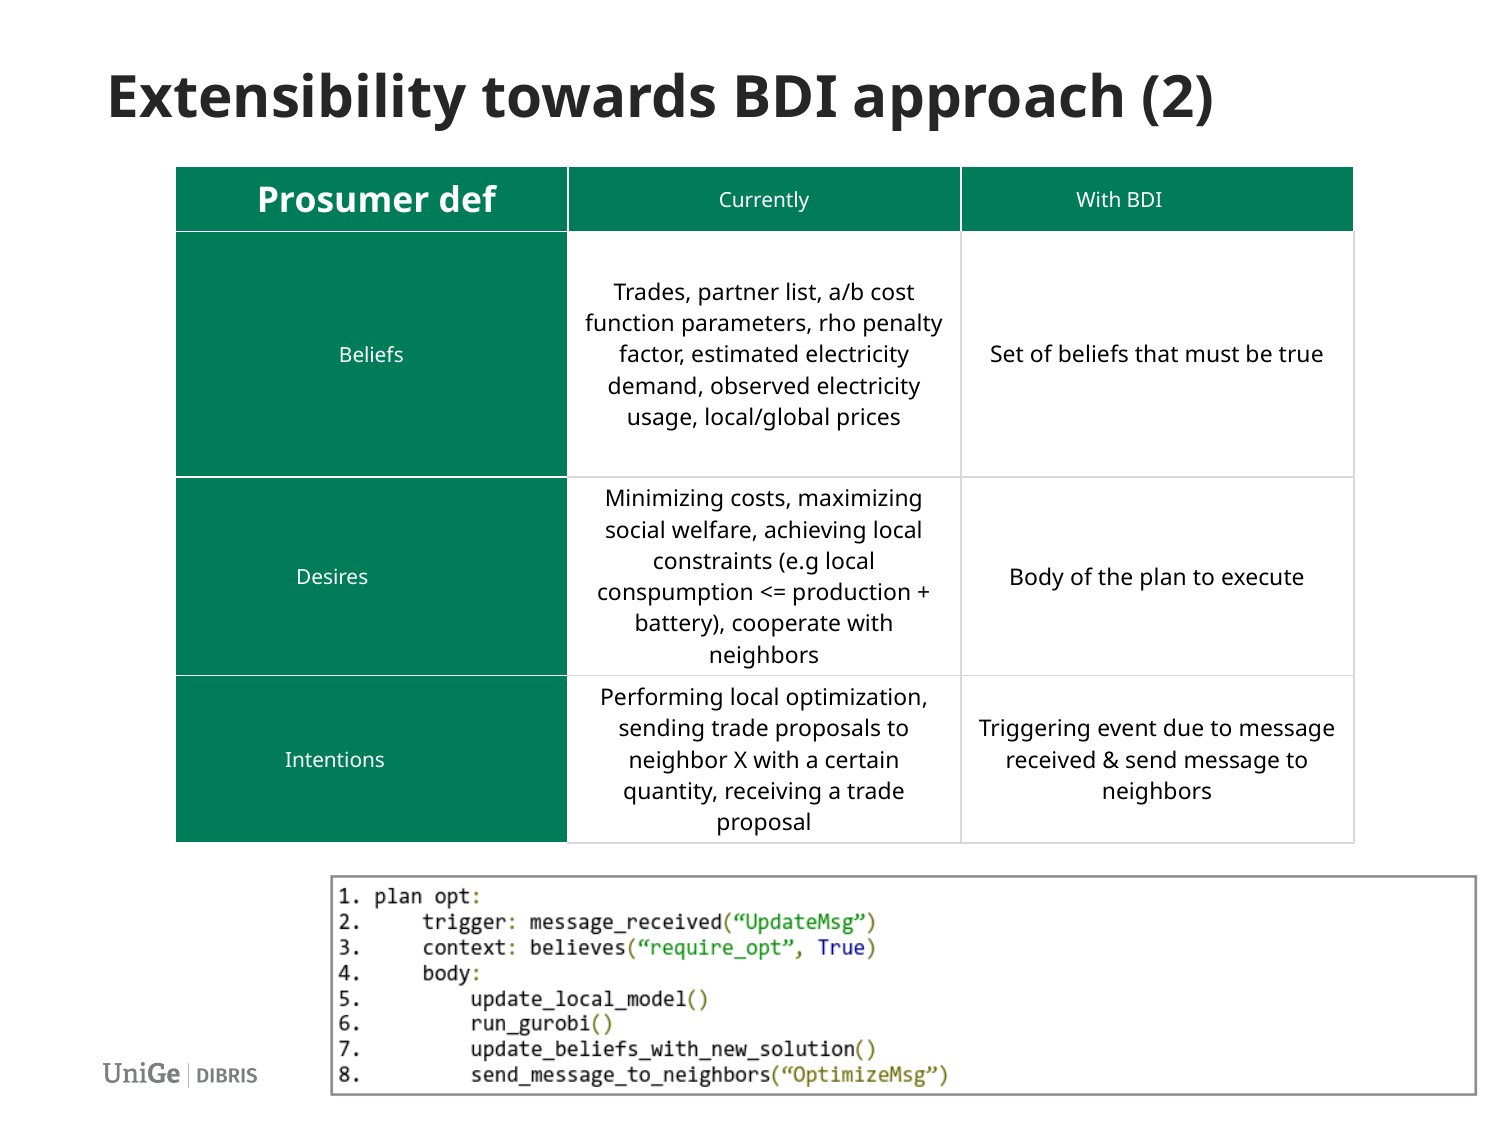

# Extensibility towards BDI approach (2)
| Prosumer def | Currently | With BDI |
| --- | --- | --- |
| Beliefs | Trades, partner list, a/b cost function parameters, rho penalty factor, estimated electricity demand, observed electricity usage, local/global prices | Set of beliefs that must be true |
| Desires | Minimizing costs, maximizing social welfare, achieving local constraints (e.g local conspumption <= production + battery), cooperate with neighbors | Body of the plan to execute |
| Intentions | Performing local optimization, sending trade proposals to neighbor X with a certain quantity, receiving a trade proposal | Triggering event due to message received & send message to neighbors |
7